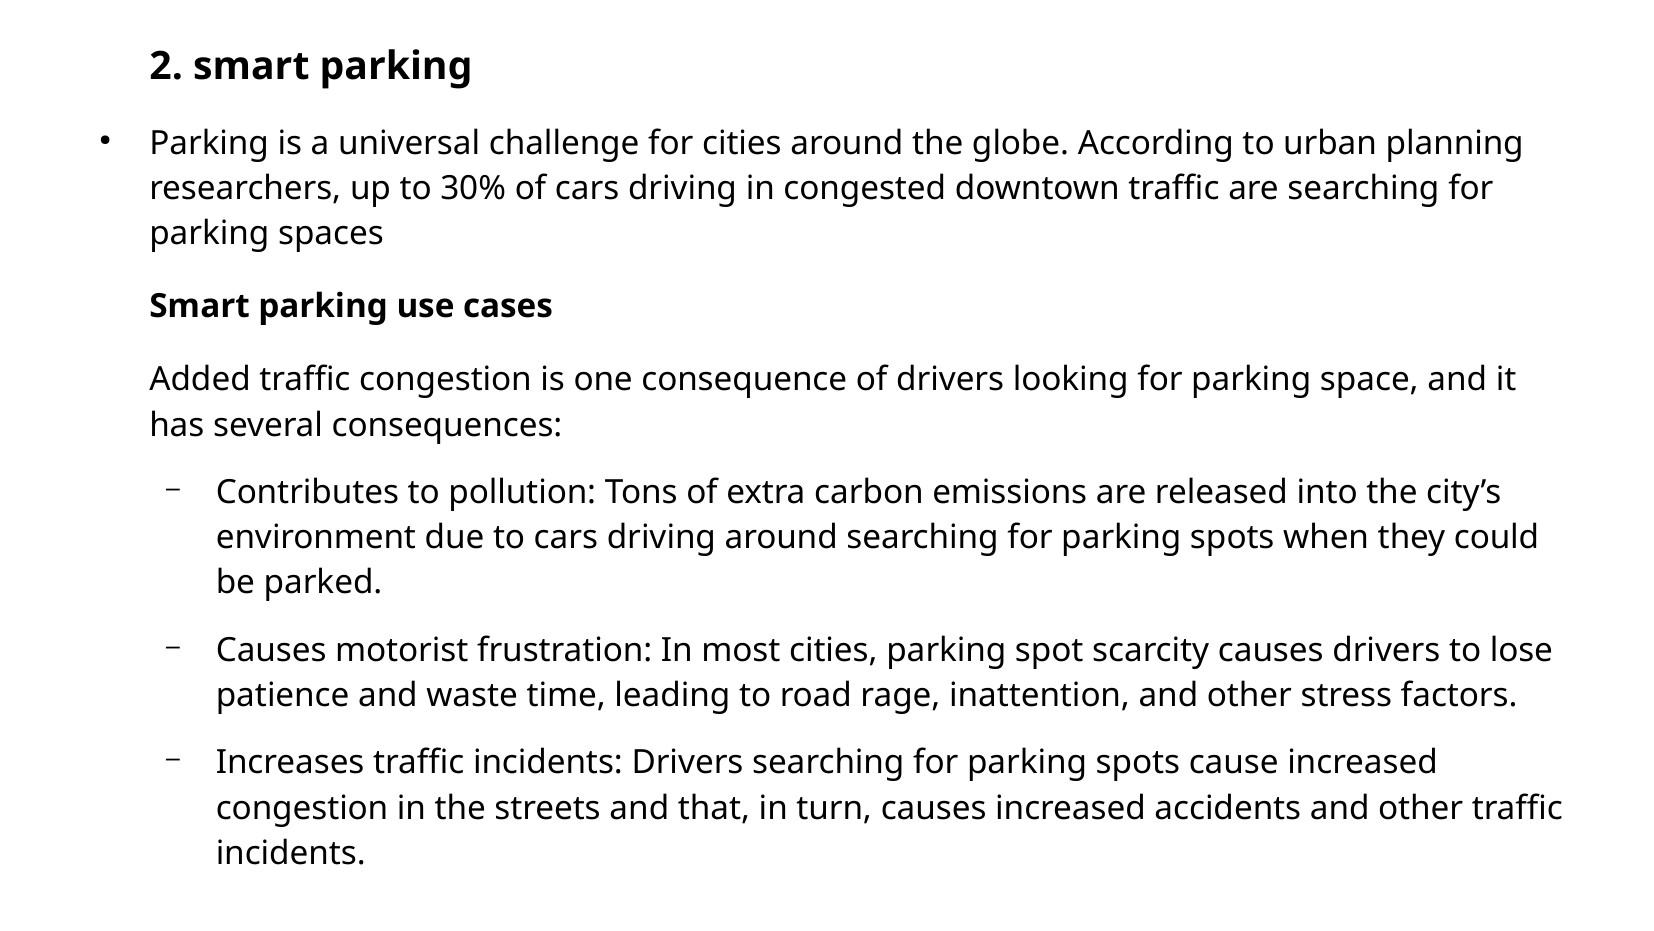

# 2. smart parking
Parking is a universal challenge for cities around the globe. According to urban planning researchers, up to 30% of cars driving in congested downtown traffic are searching for parking spaces
Smart parking use cases
Added traffic congestion is one consequence of drivers looking for parking space, and it has several consequences:
Contributes to pollution: Tons of extra carbon emissions are released into the city’s environment due to cars driving around searching for parking spots when they could be parked.
Causes motorist frustration: In most cities, parking spot scarcity causes drivers to lose patience and waste time, leading to road rage, inattention, and other stress factors.
Increases traffic incidents: Drivers searching for parking spots cause increased congestion in the streets and that, in turn, causes increased accidents and other traffic incidents.